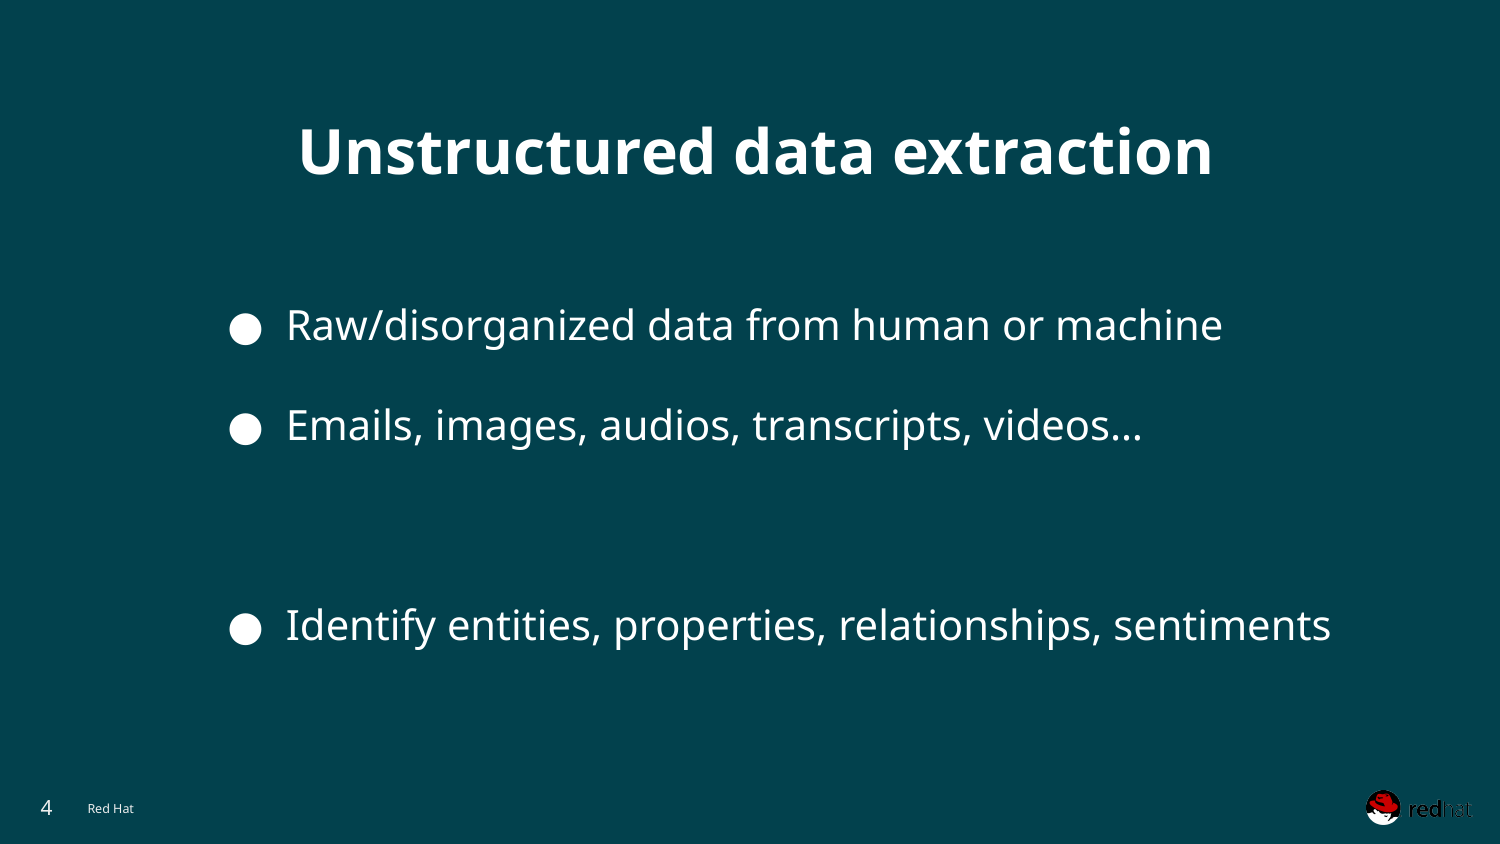

Unstructured data extraction
Raw/disorganized data from human or machine
Emails, images, audios, transcripts, videos…
Identify entities, properties, relationships, sentiments